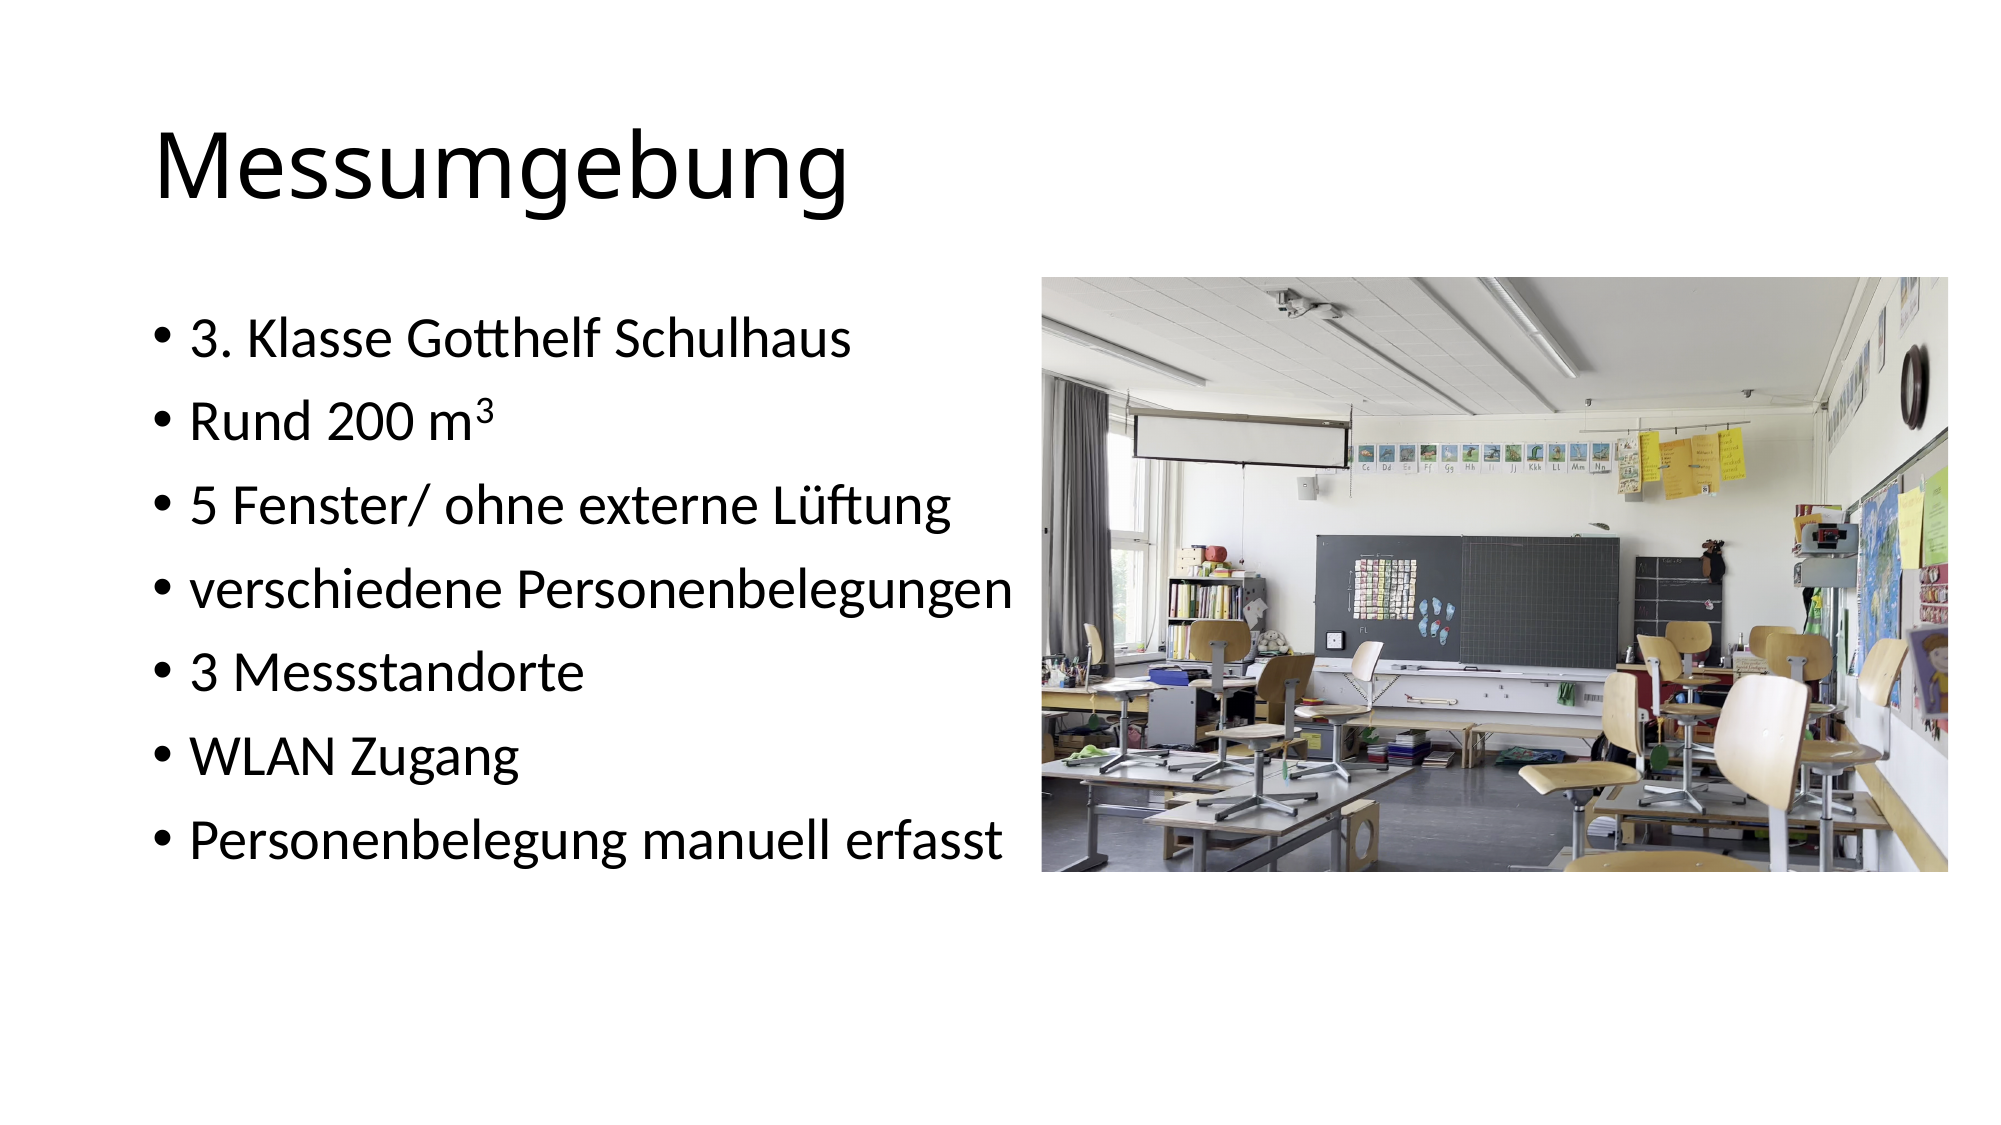

# Messumgebung
3. Klasse Gotthelf Schulhaus
Rund 200 m3
5 Fenster/ ohne externe Lüftung
verschiedene Personenbelegungen
3 Messstandorte
WLAN Zugang
Personenbelegung manuell erfasst